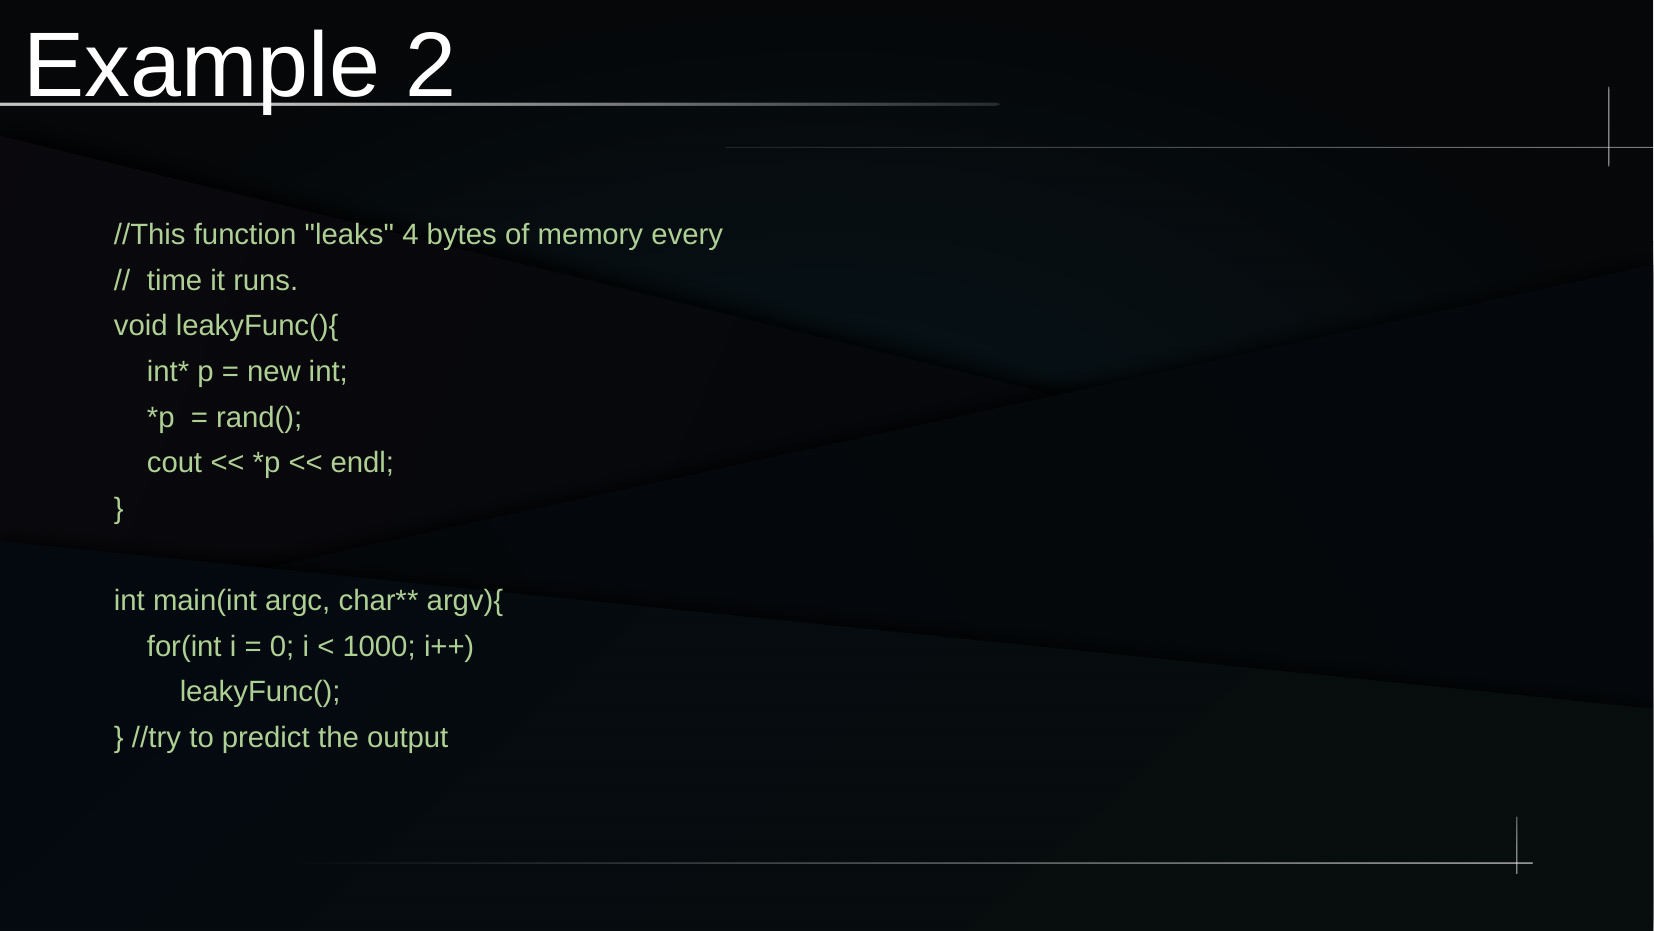

# Example 2
//This function "leaks" 4 bytes of memory every
// time it runs.
void leakyFunc(){
 int* p = new int;
 *p = rand();
 cout << *p << endl;
}
int main(int argc, char** argv){
 for(int i = 0; i < 1000; i++)
 leakyFunc();
} //try to predict the output